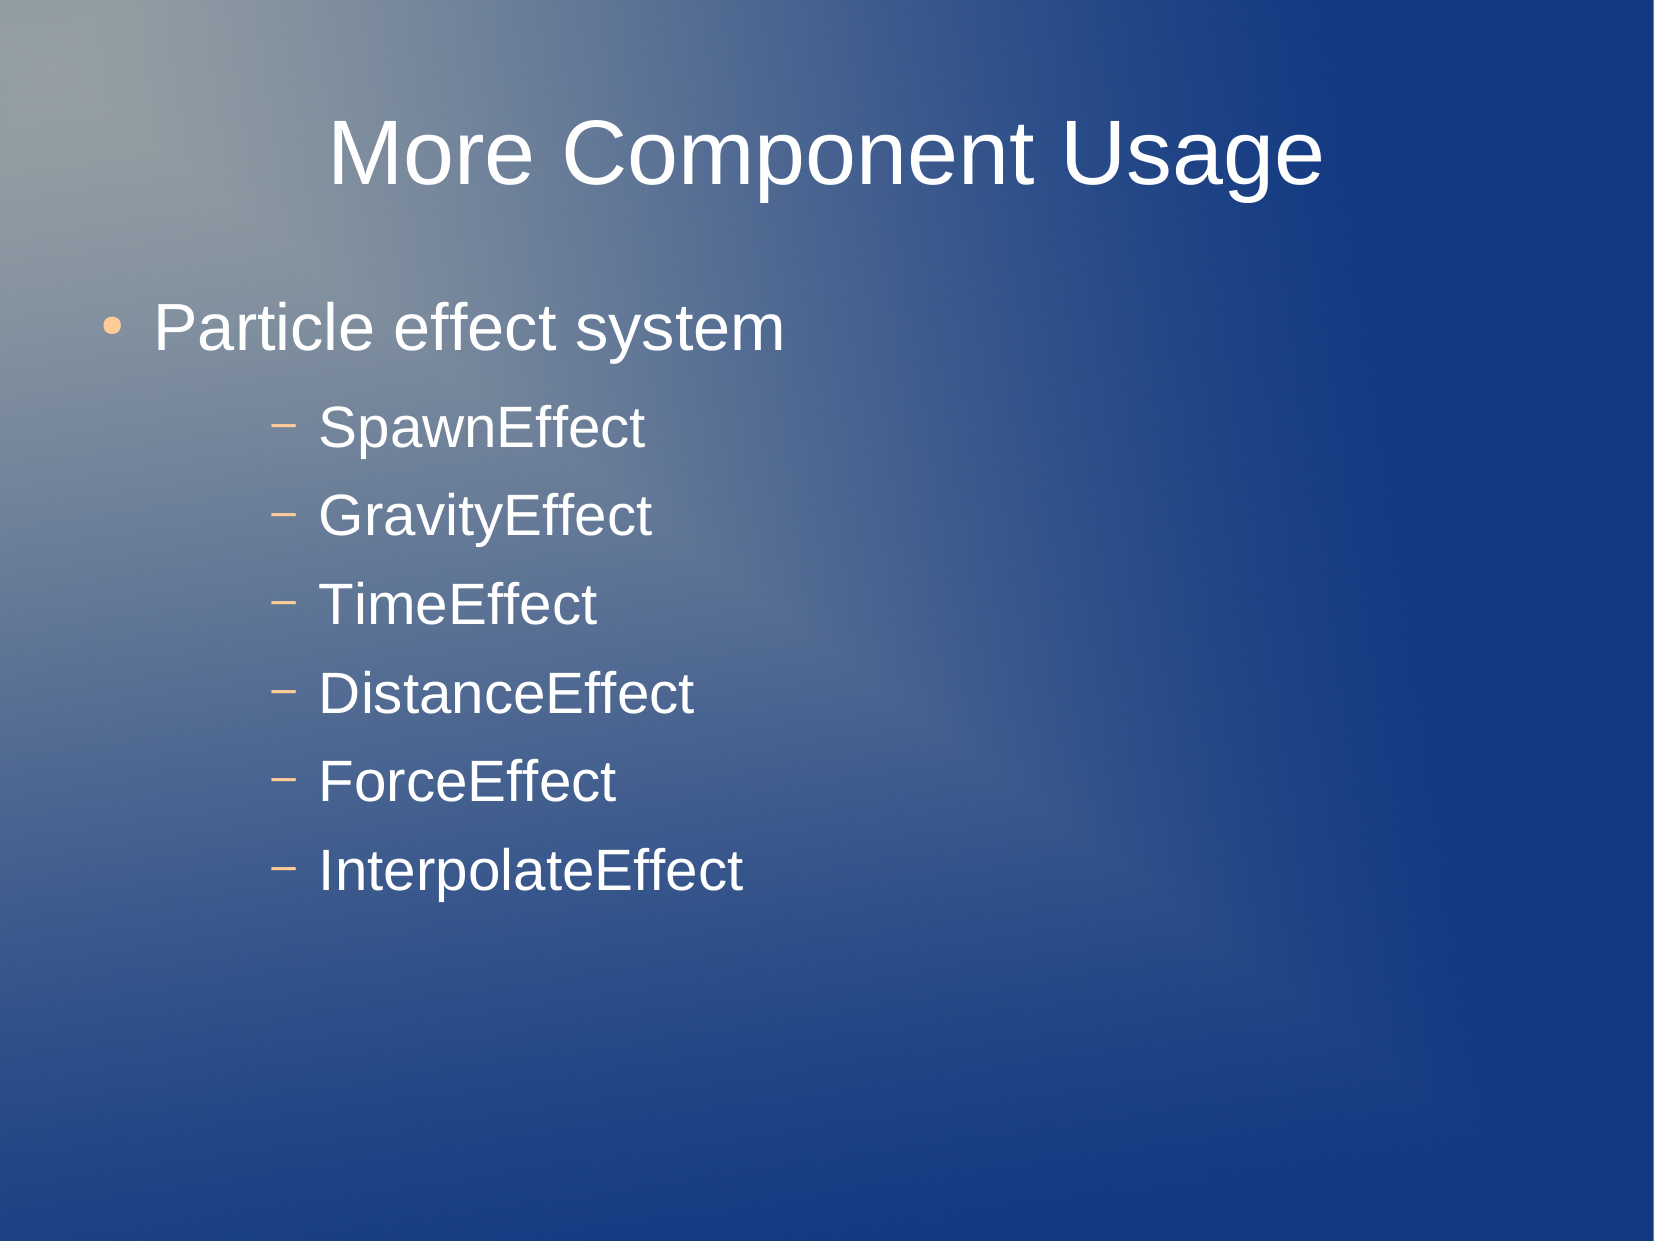

# More Component Usage
Particle effect system
SpawnEffect
GravityEffect
TimeEffect
DistanceEffect
ForceEffect
InterpolateEffect